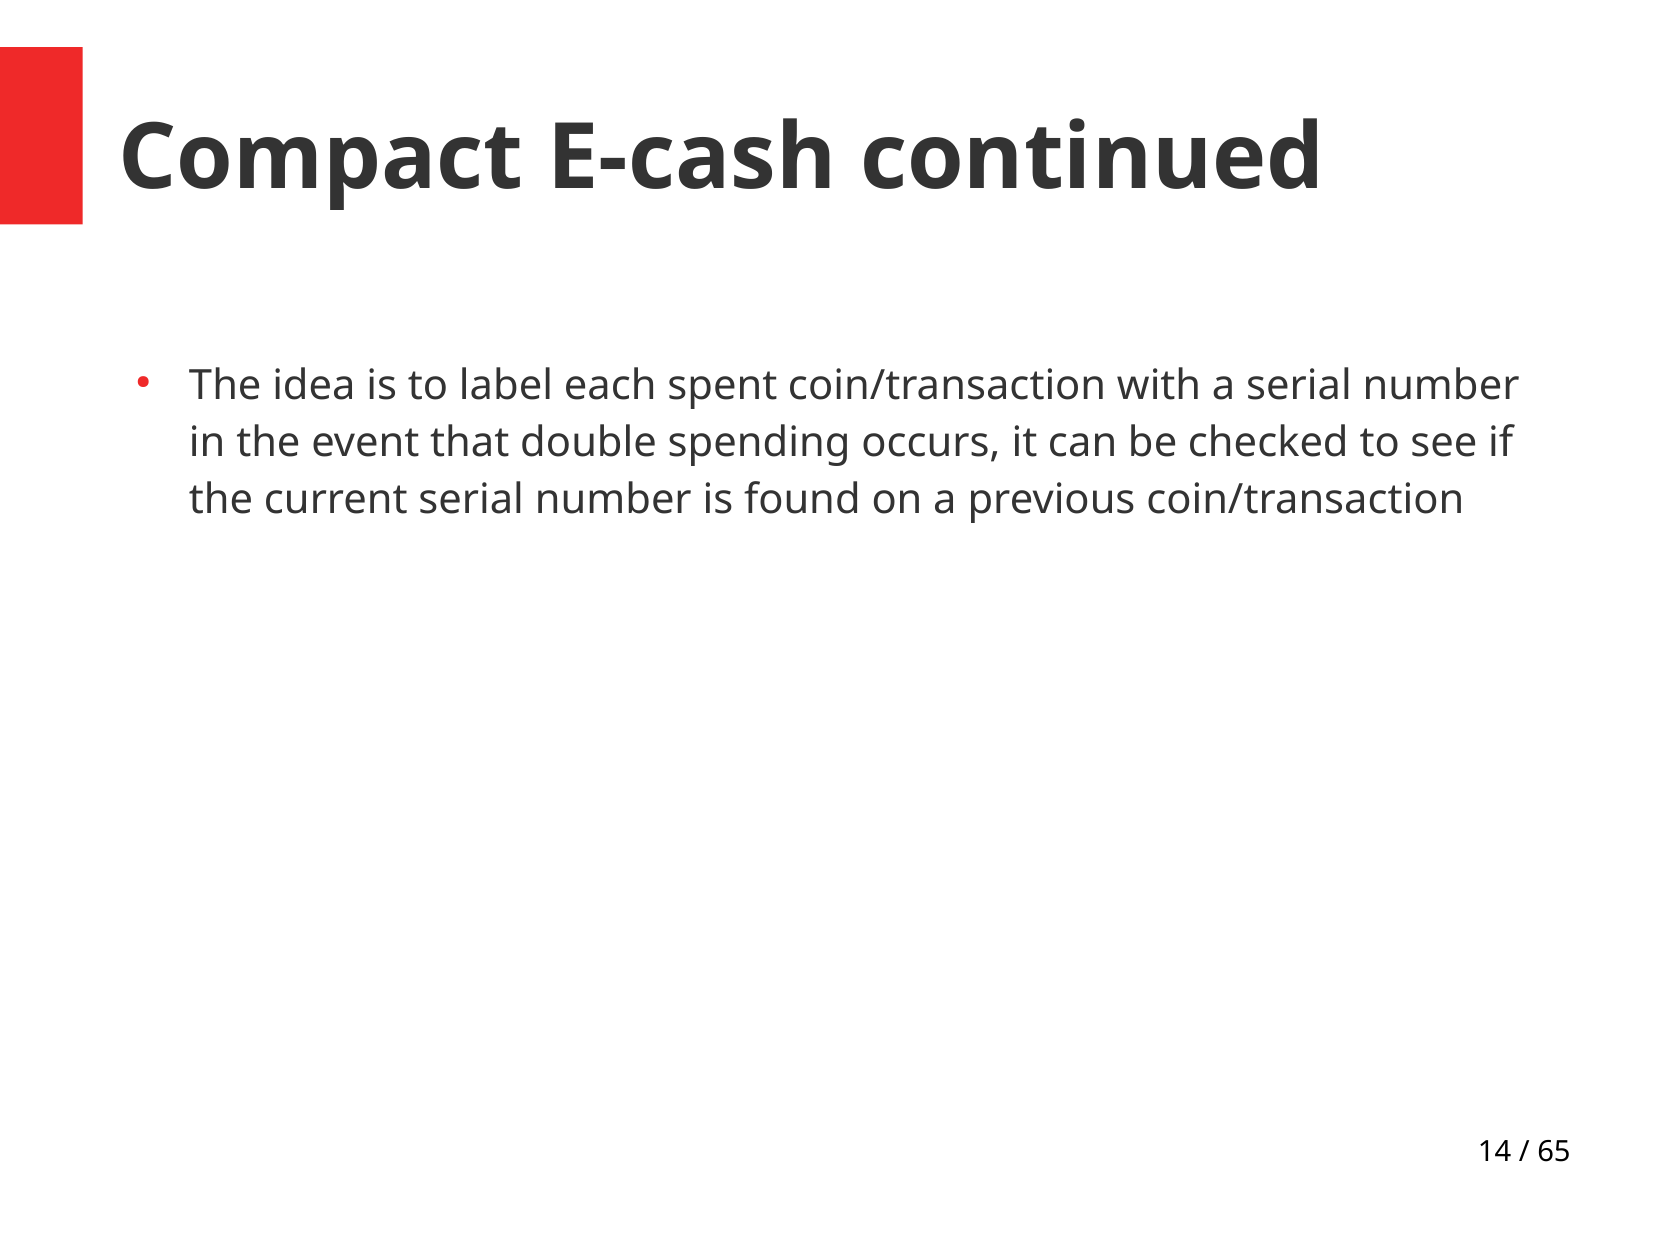

# Compact E-cash continued
The idea is to label each spent coin/transaction with a serial number in the event that double spending occurs, it can be checked to see if the current serial number is found on a previous coin/transaction
14